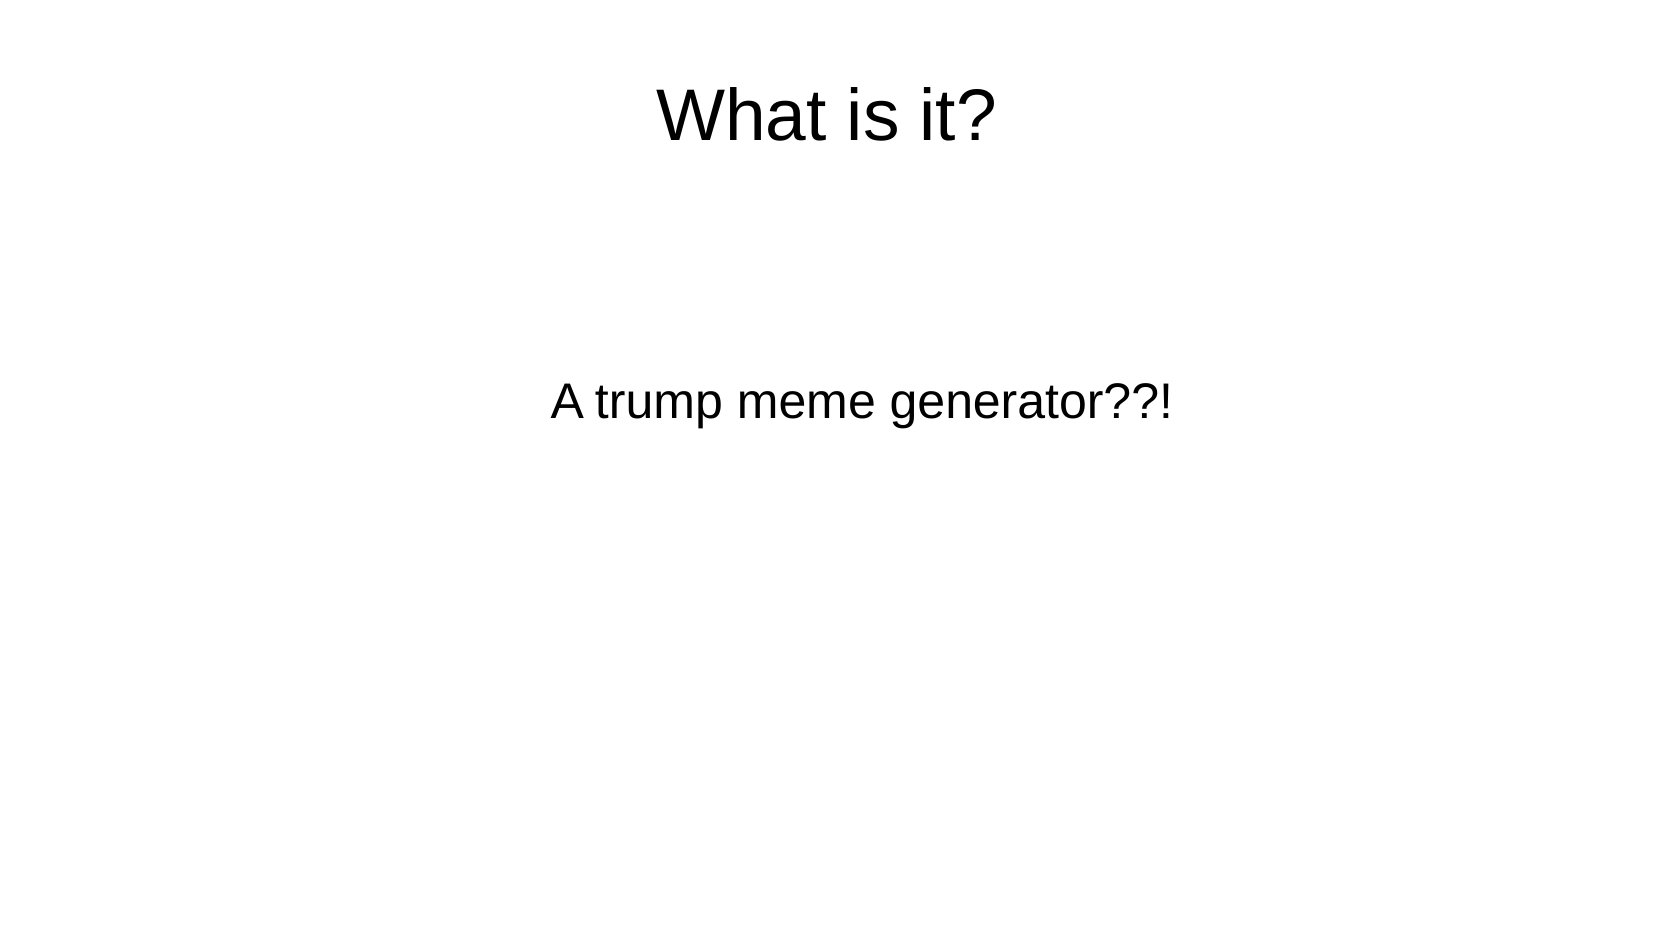

# What is it?
A trump meme generator??!